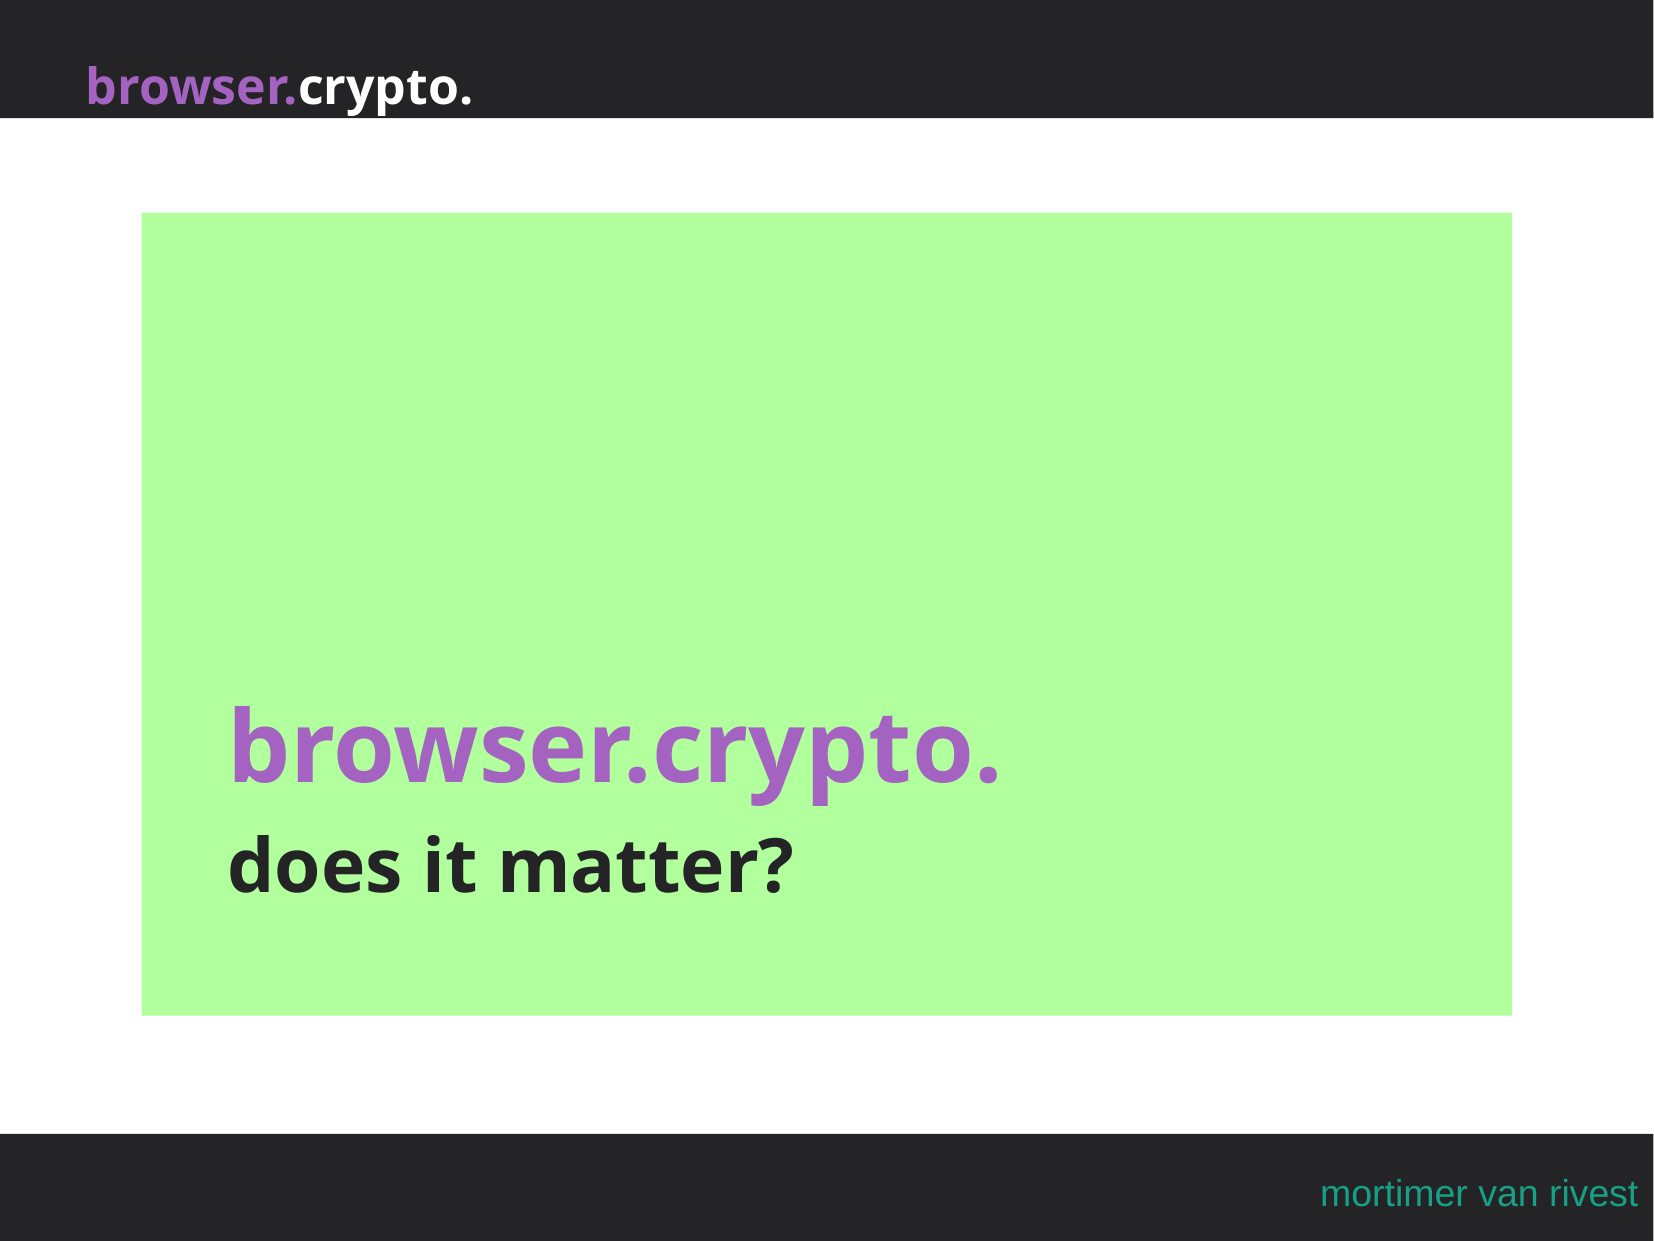

browser.crypto.
browser.crypto.
does it matter?
mortimer van rivest